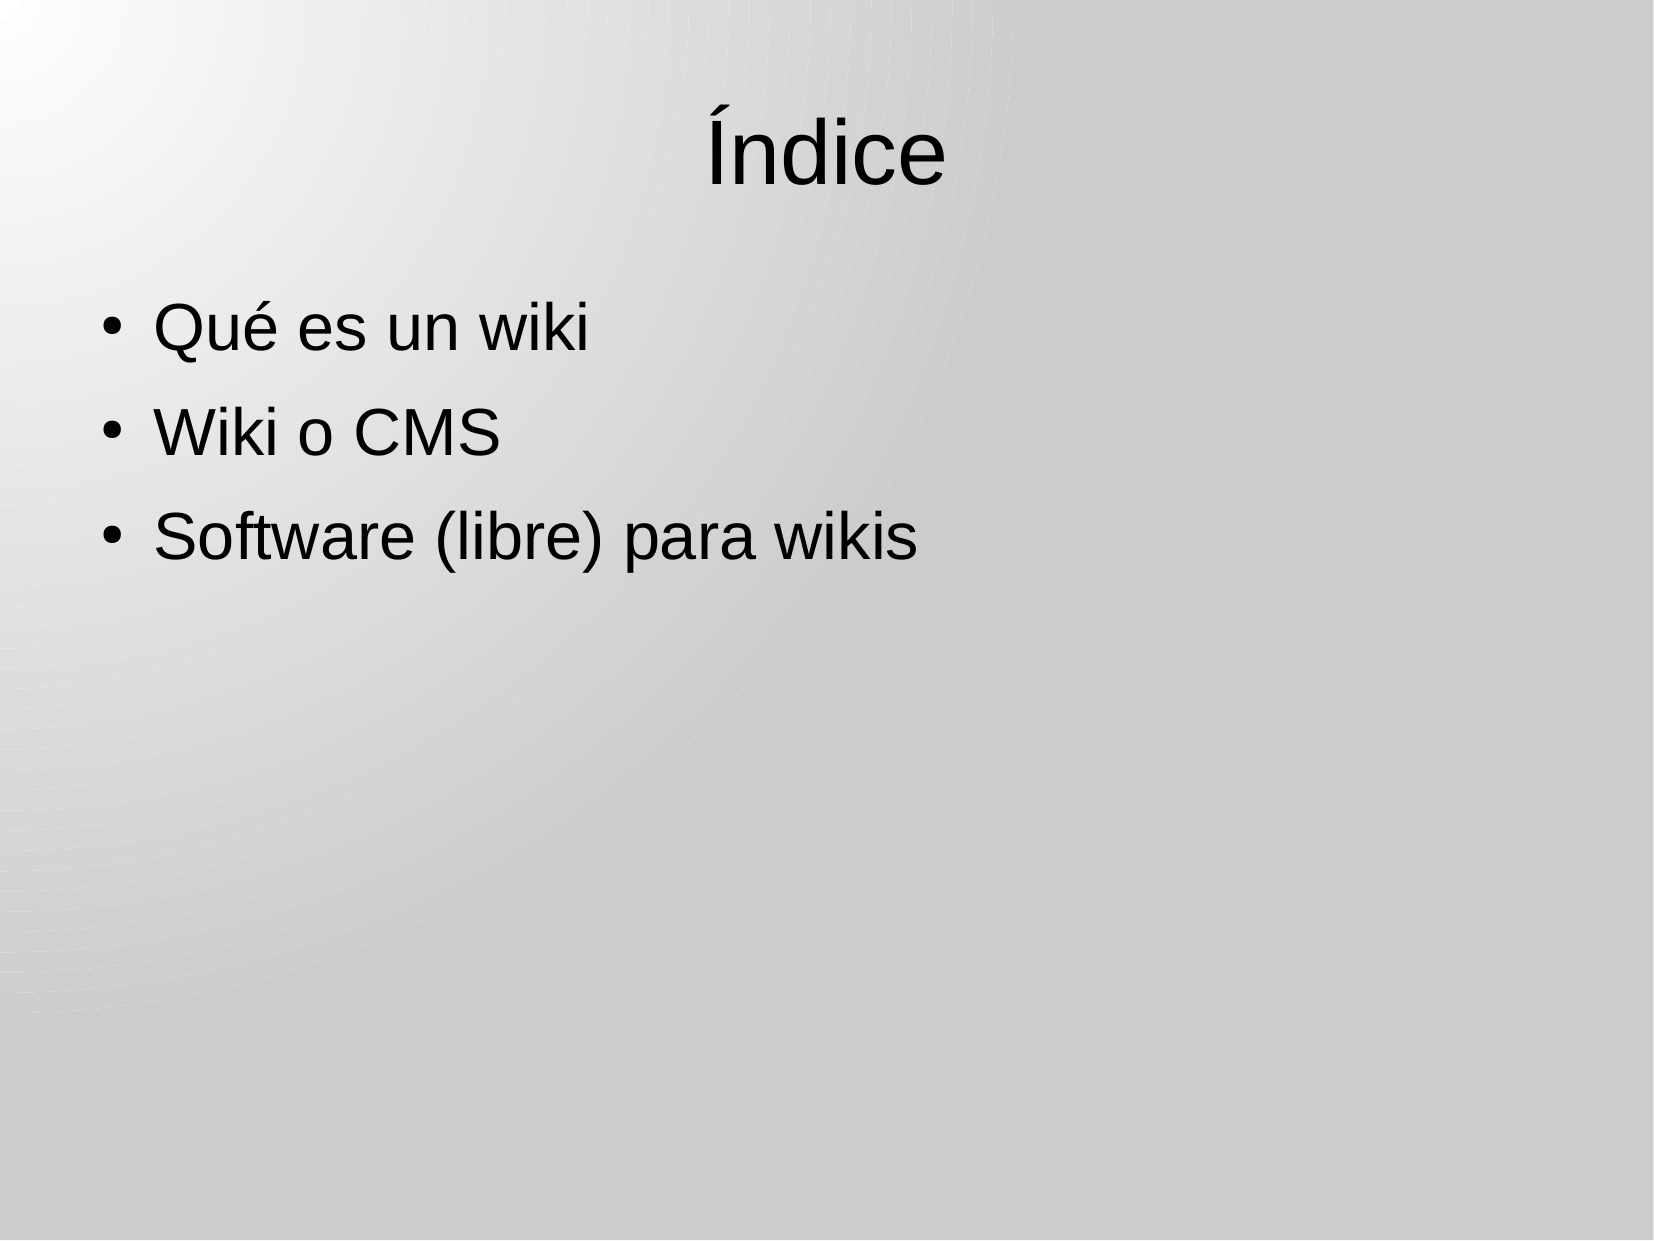

# Índice
Qué es un wiki
Wiki o CMS
Software (libre) para wikis